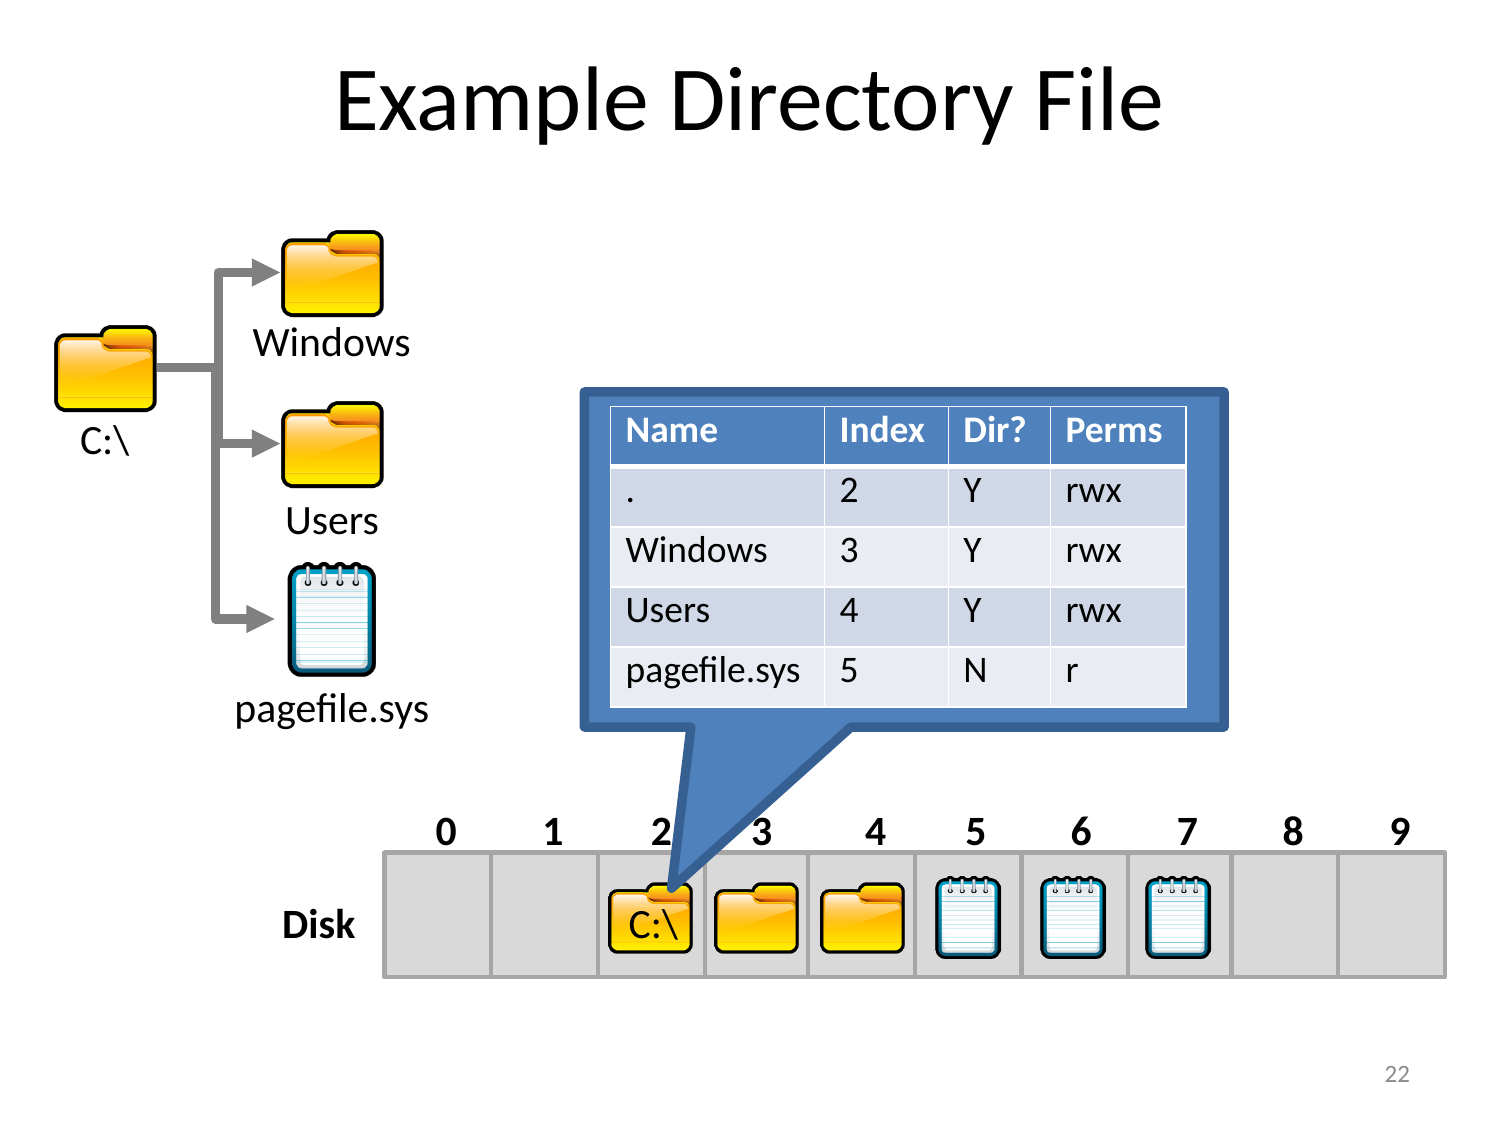

# Example Directory File
Windows
C:\
| Name | Index | Dir? | Perms |
| --- | --- | --- | --- |
| . | 2 | Y | rwx |
| Windows | 3 | Y | rwx |
| Users | 4 | Y | rwx |
| pagefile.sys | 5 | N | r |
Users
pagefile.sys
0
1
2
3
4
5
6
7
8
9
C:\
Disk